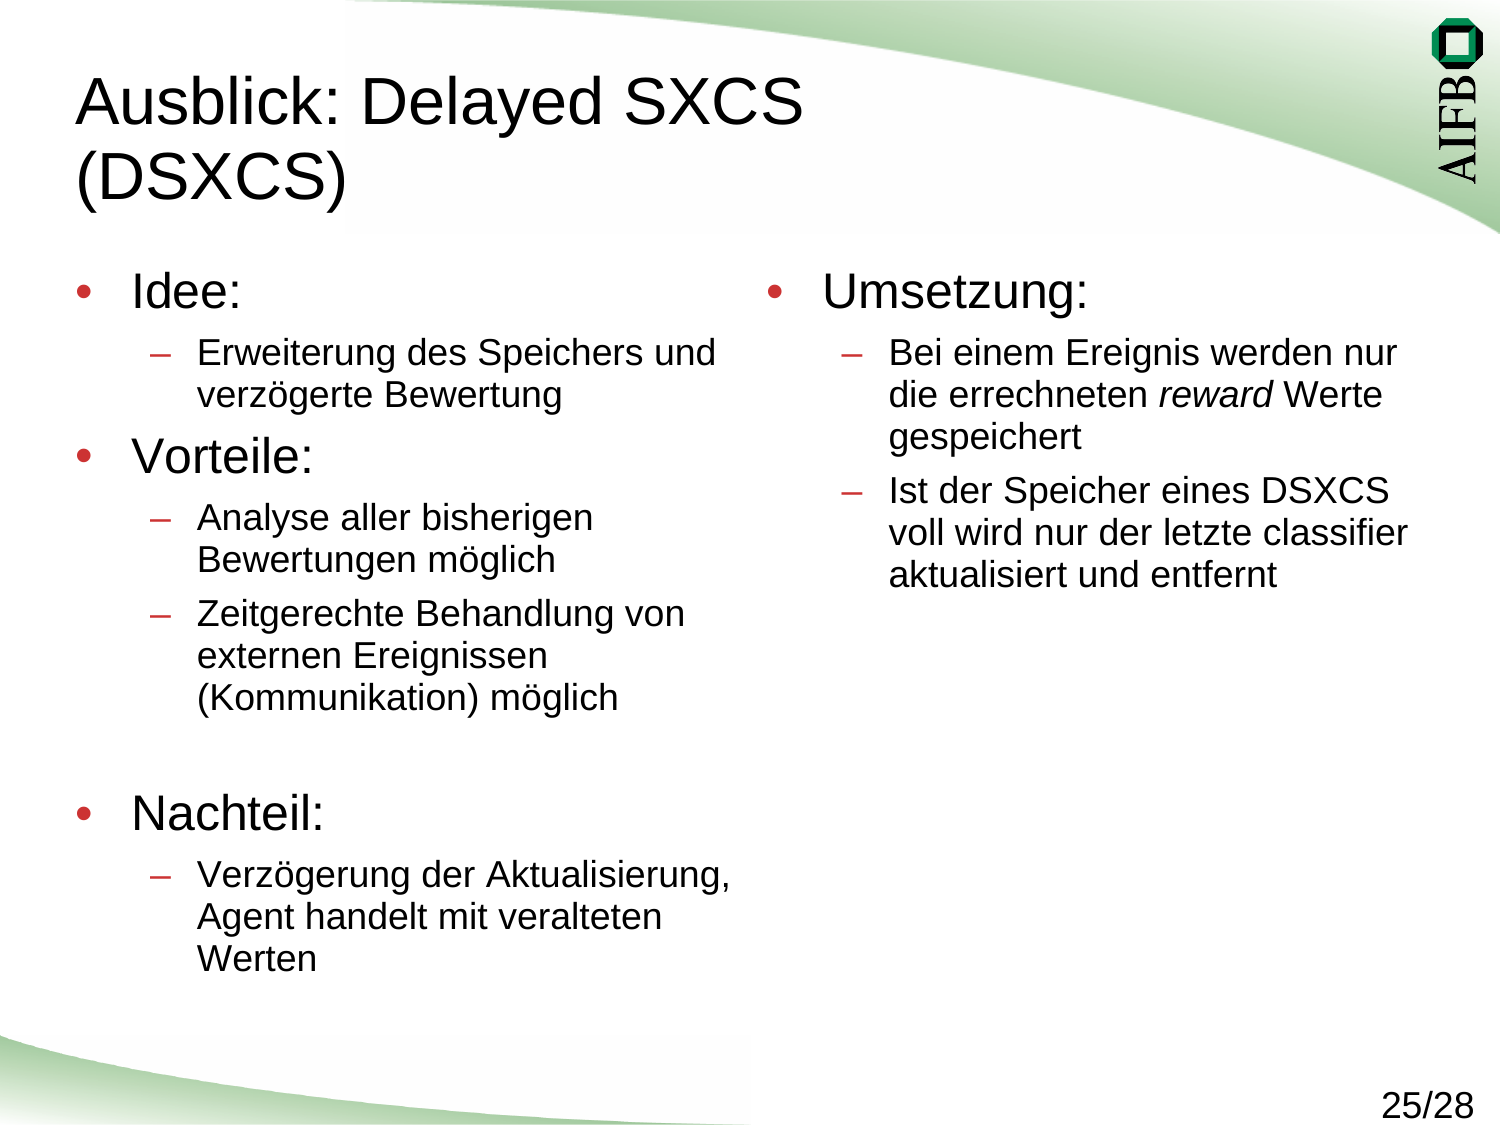

# Ausblick: Delayed SXCS (DSXCS)
Idee:
Erweiterung des Speichers und verzögerte Bewertung
Vorteile:
Analyse aller bisherigen Bewertungen möglich
Zeitgerechte Behandlung von externen Ereignissen (Kommunikation) möglich
Nachteil:
Verzögerung der Aktualisierung, Agent handelt mit veralteten Werten
Umsetzung:
Bei einem Ereignis werden nur die errechneten reward Werte gespeichert
Ist der Speicher eines DSXCS voll wird nur der letzte classifier aktualisiert und entfernt
25